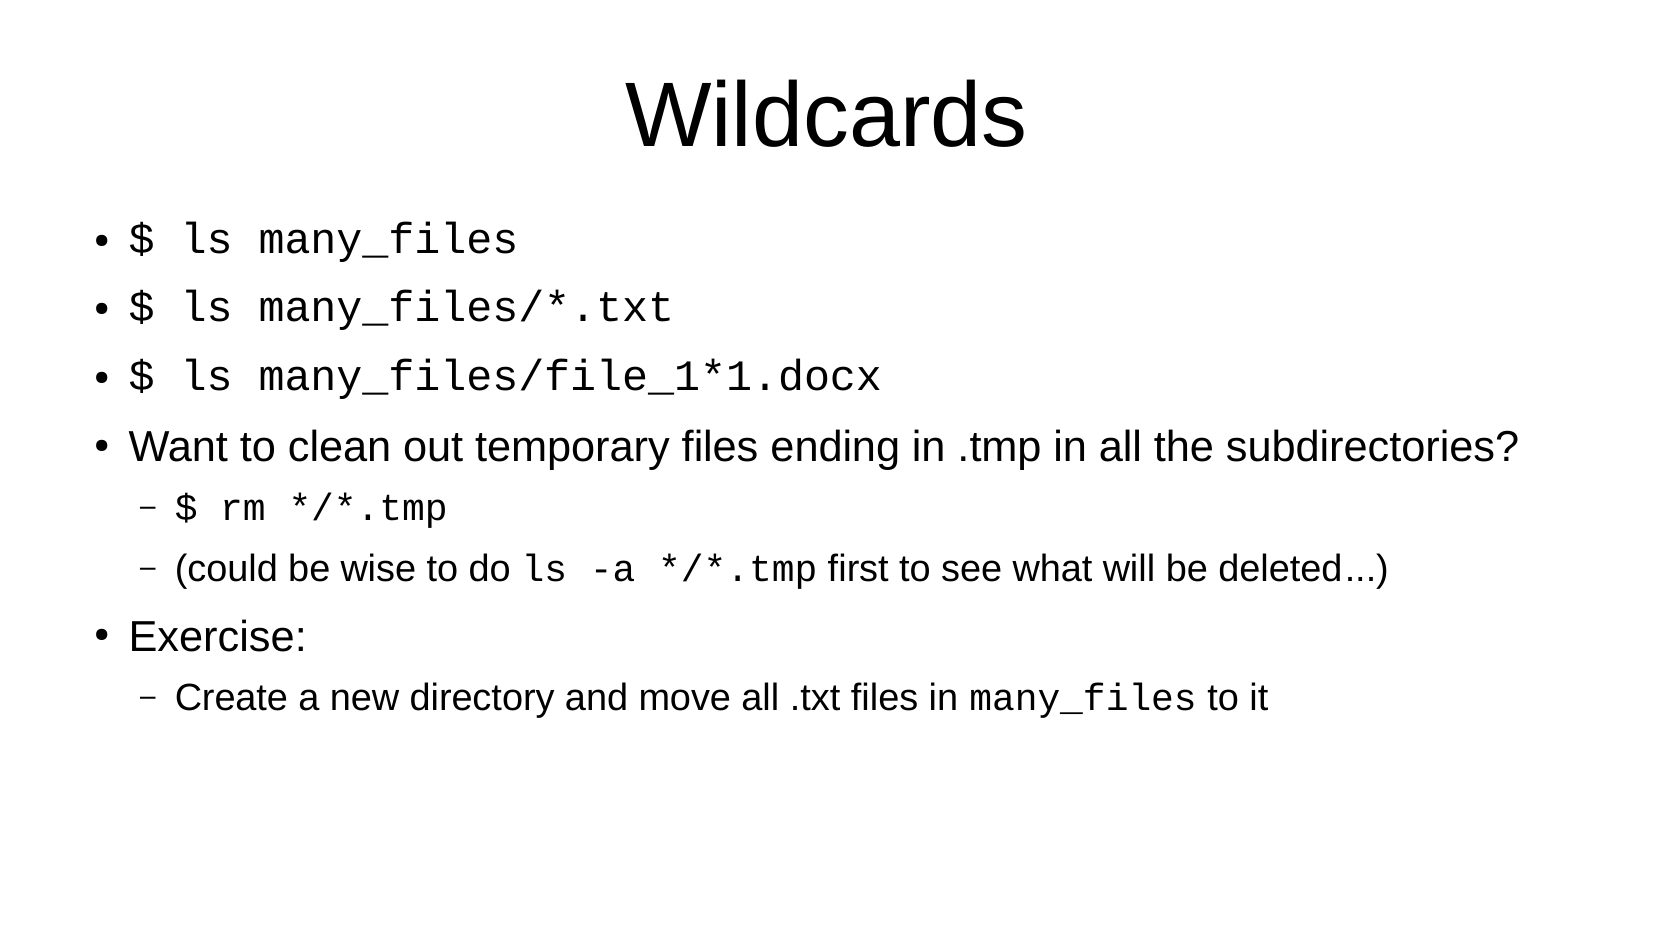

# Wildcards
$ ls many_files
$ ls many_files/*.txt
$ ls many_files/file_1*1.docx
Want to clean out temporary files ending in .tmp in all the subdirectories?
$ rm */*.tmp
(could be wise to do ls -a */*.tmp first to see what will be deleted	...)
Exercise:
Create a new directory and move all .txt files in many_files to it